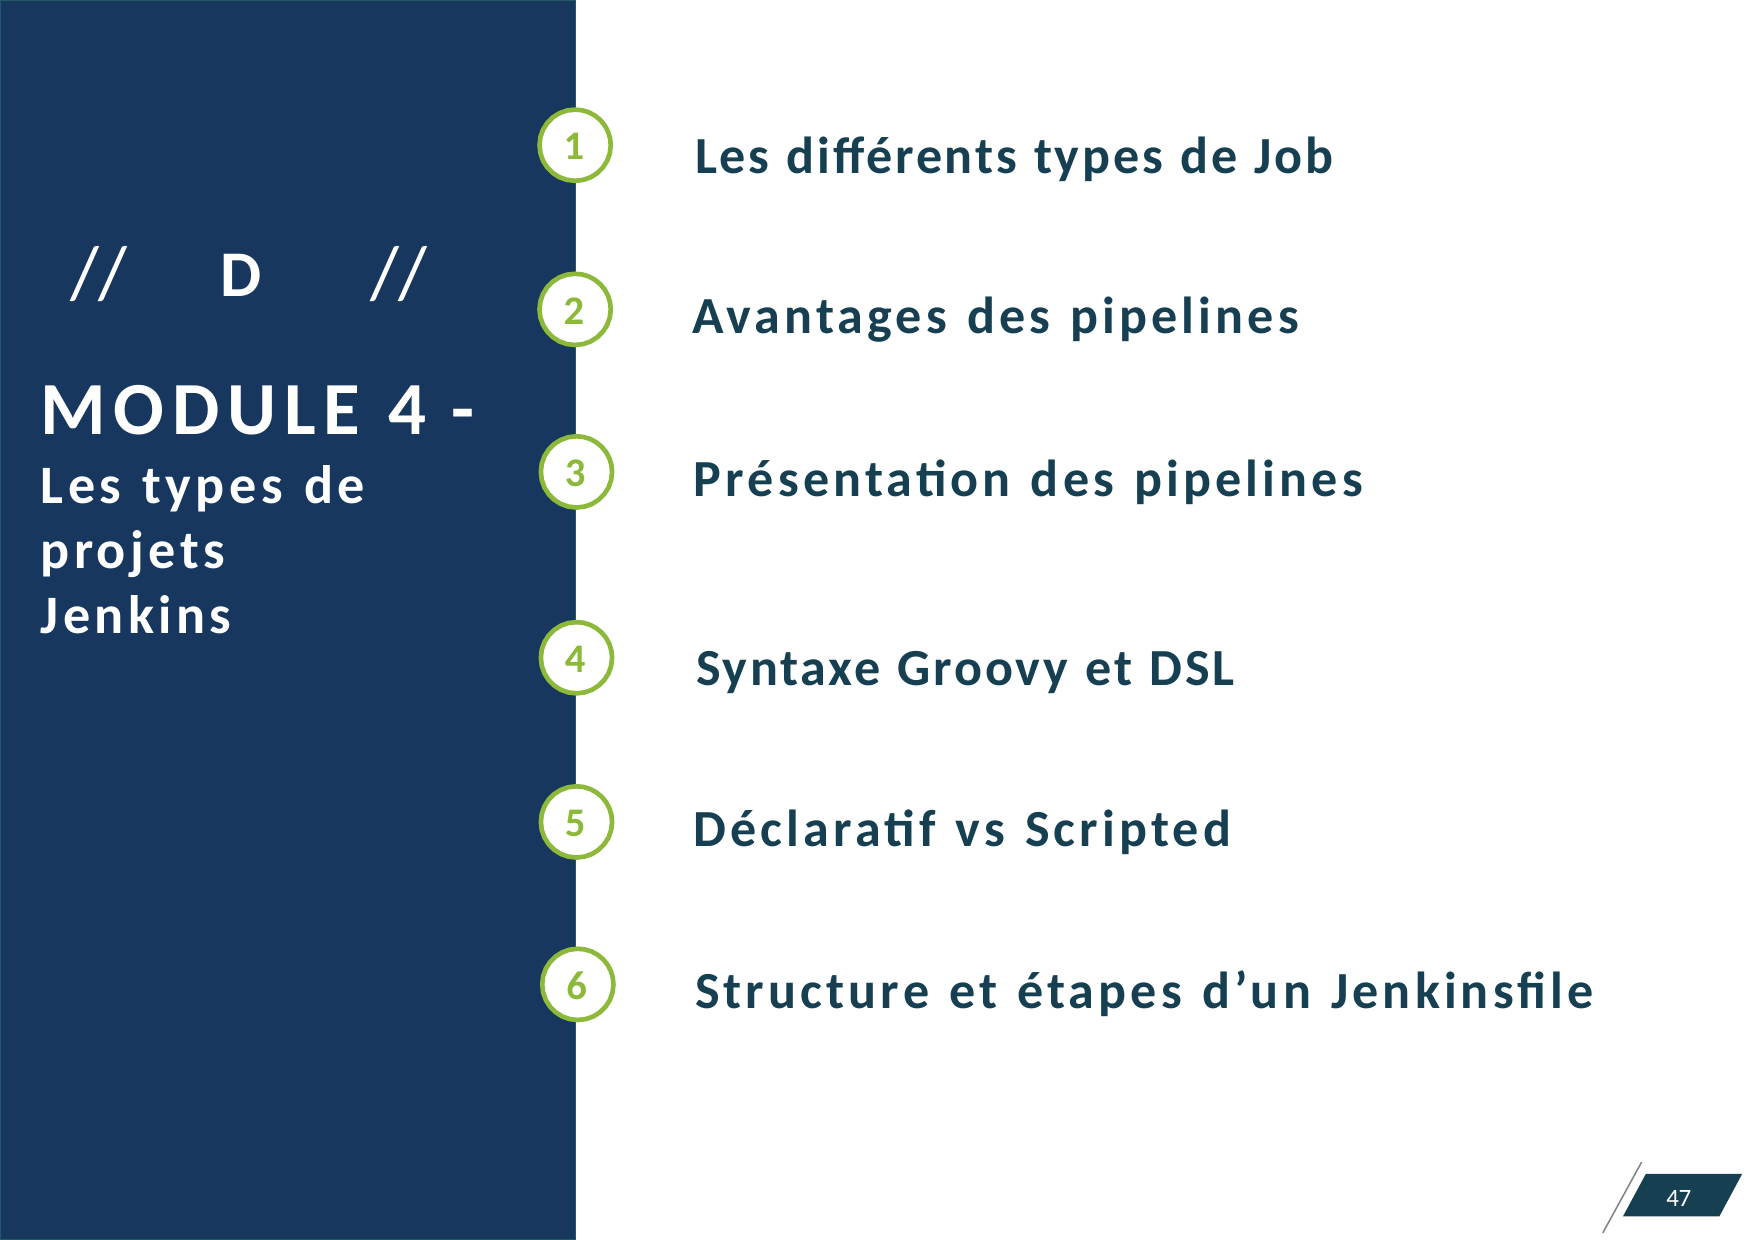

1
Les différents types de Job
//	D	//
MODULE 4 -
Les types de projets Jenkins
Avantages des pipelines
2
Présentation des pipelines
3
4
Syntaxe Groovy et DSL
Déclaratif vs Scripted
5
Structure et étapes d’un Jenkinsfile
6